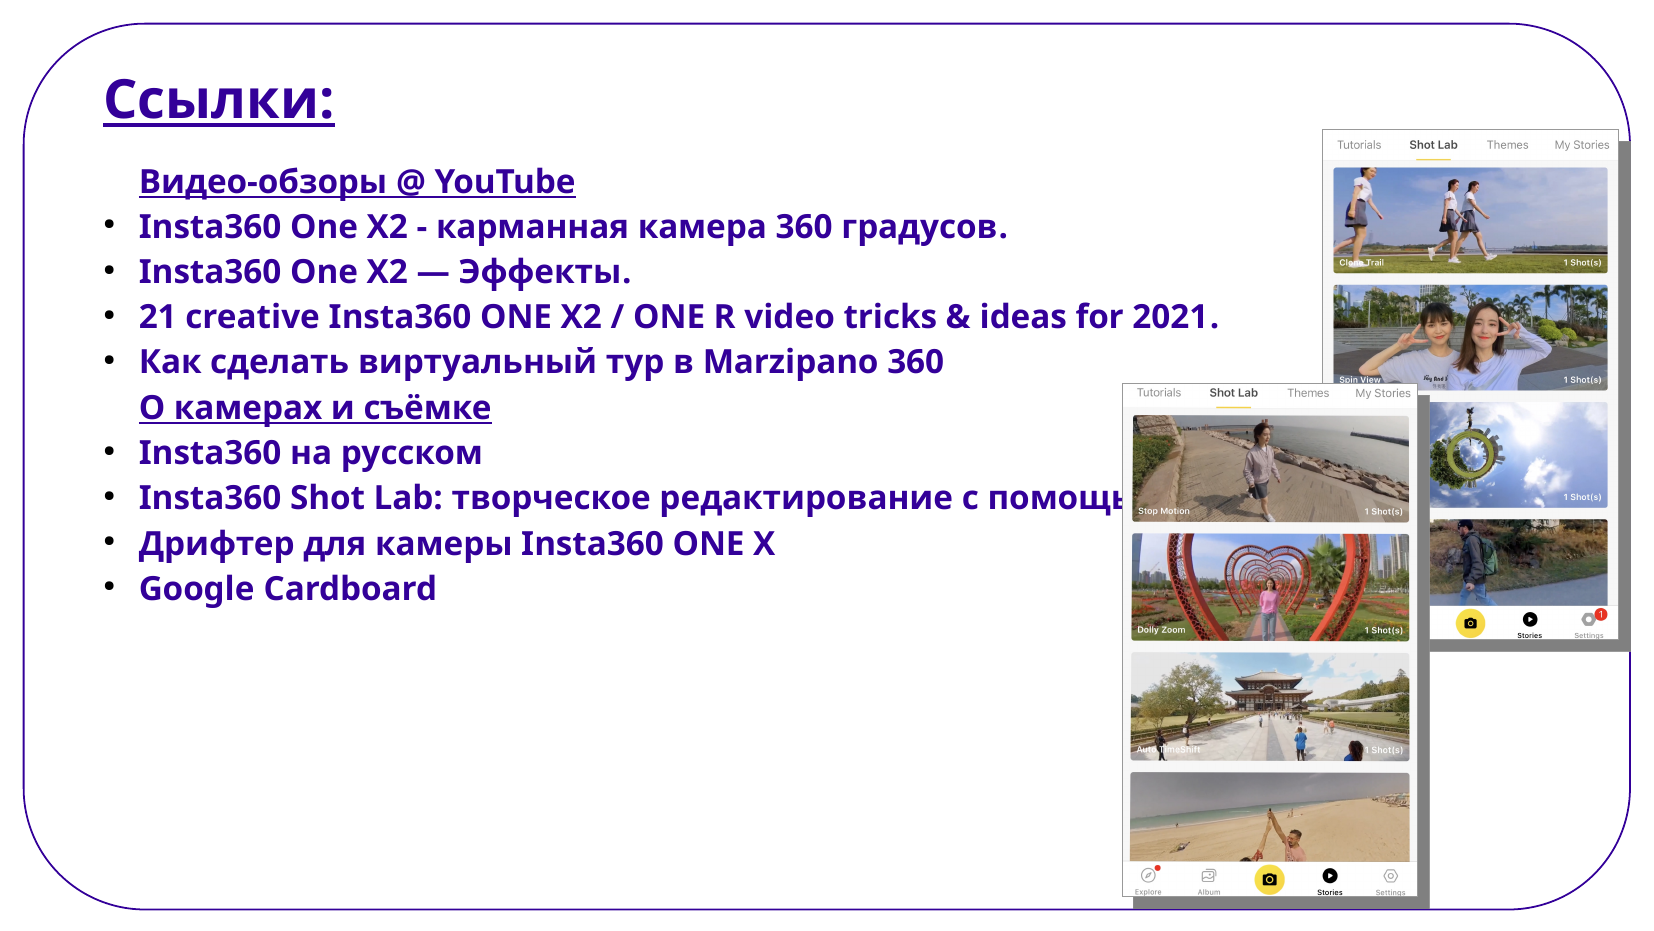

Ссылки:
Видео-обзоры @ YouTube
Insta360 One X2 - карманная камера 360 градусов.
Insta360 One X2 — Эффекты.
21 creative Insta360 ONE X2 / ONE R video tricks & ideas for 2021.
Как сделать виртуальный тур в Marzipano 360
О камерах и съёмке
Insta360 на русском
Insta360 Shot Lab: творческое редактирование с помощью ИИ.
Дрифтер для камеры Insta360 ONE X
Google Cardboard